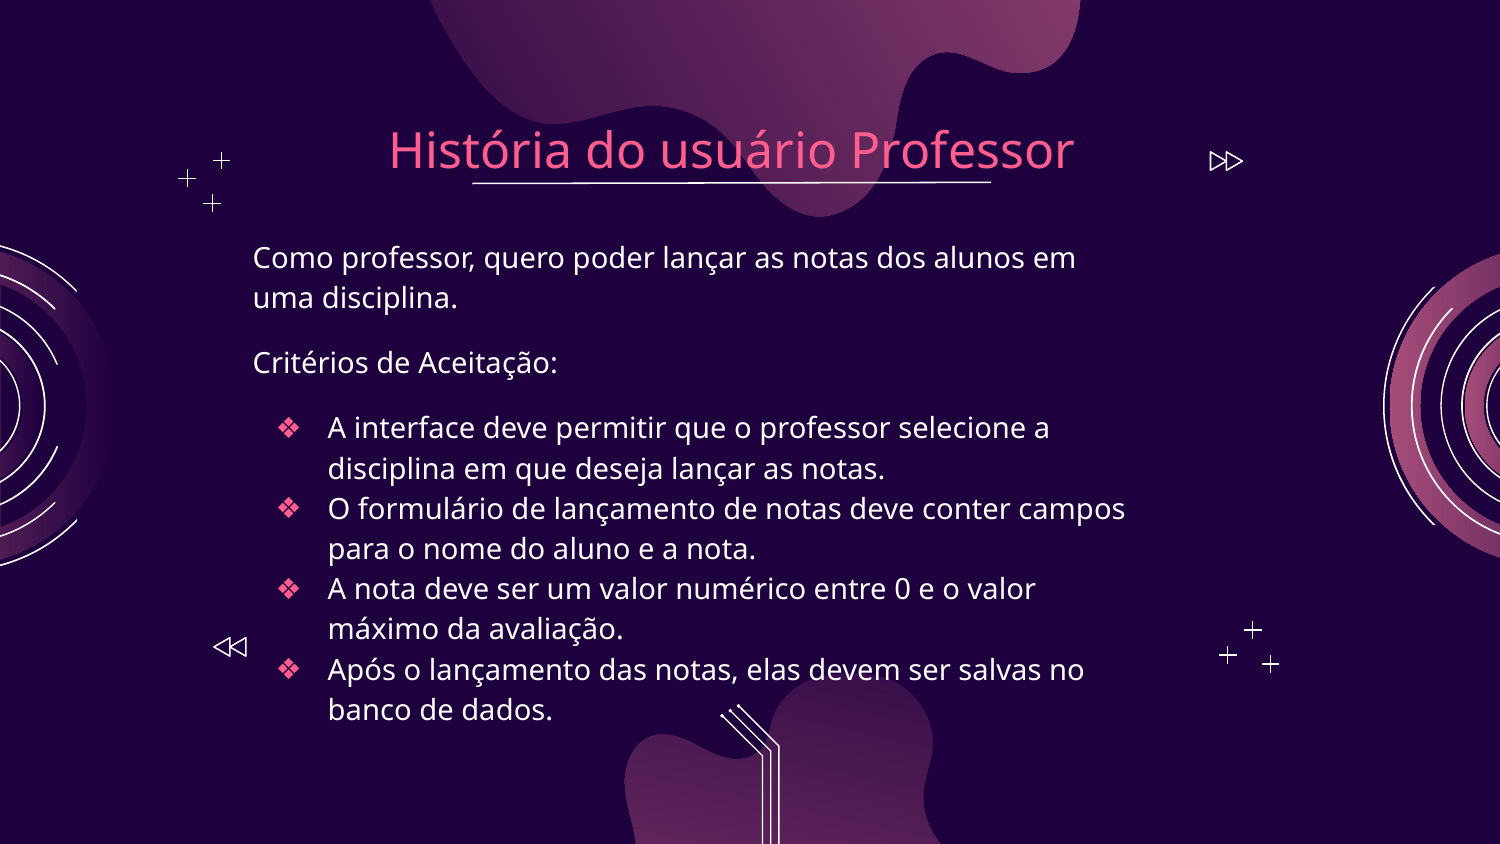

# História do usuário Professor
Como professor, quero poder lançar as notas dos alunos em uma disciplina.
Critérios de Aceitação:
A interface deve permitir que o professor selecione a disciplina em que deseja lançar as notas.
O formulário de lançamento de notas deve conter campos para o nome do aluno e a nota.
A nota deve ser um valor numérico entre 0 e o valor máximo da avaliação.
Após o lançamento das notas, elas devem ser salvas no banco de dados.